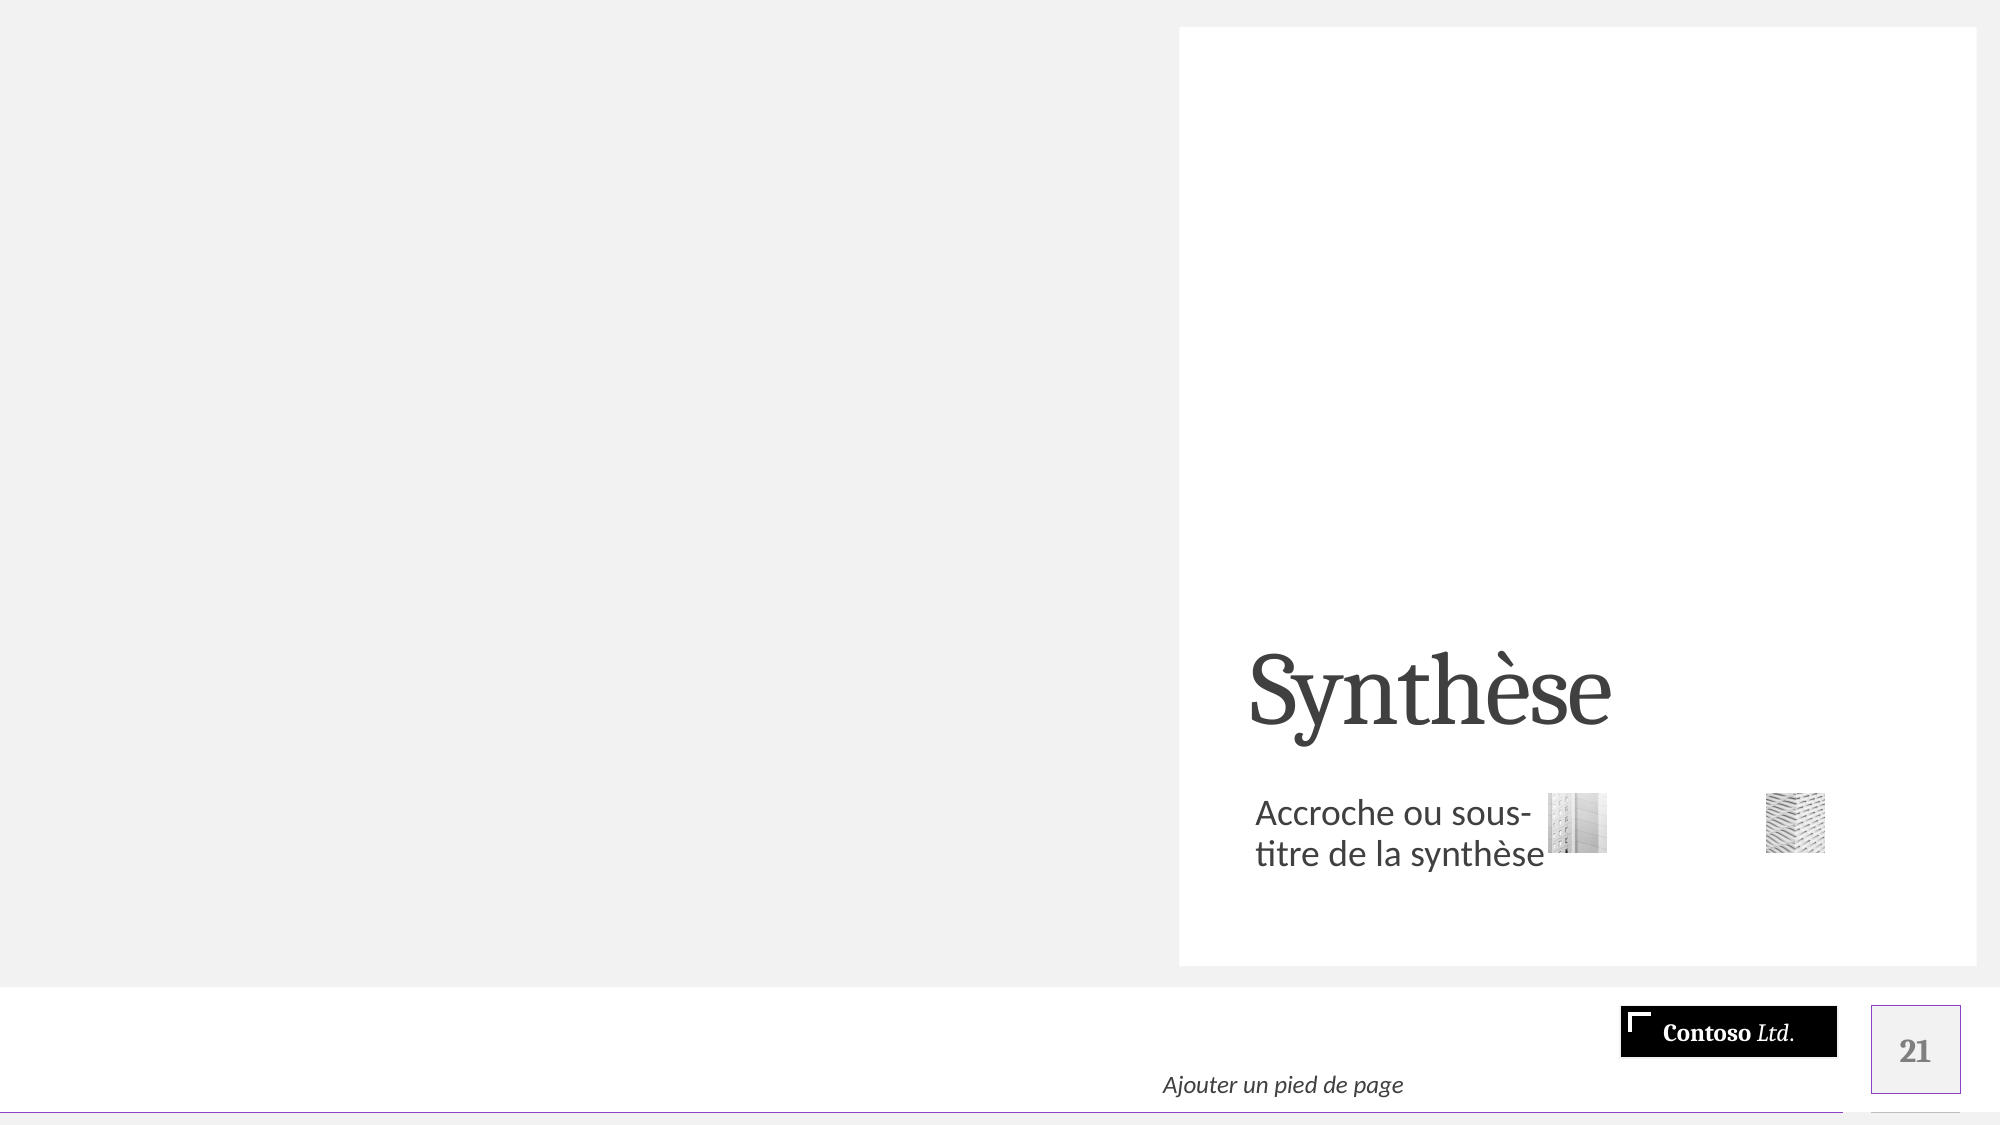

Synthèse
# Lorem ipsum dolor sit amet, consectetur adipiscing elit. Etiam aliquet eu mi quis lacinia.
Ut fermentum a magna ut eleifend. Integer convallis suscipit ante eu varius.
Morbi a purus dolor. Suspendisse sit amet ipsum finibus justo viverra blandit. Ut congue quis tortor eget sodales.
Accroche ou sous-titre de la synthèse
Ajouter un pied de page